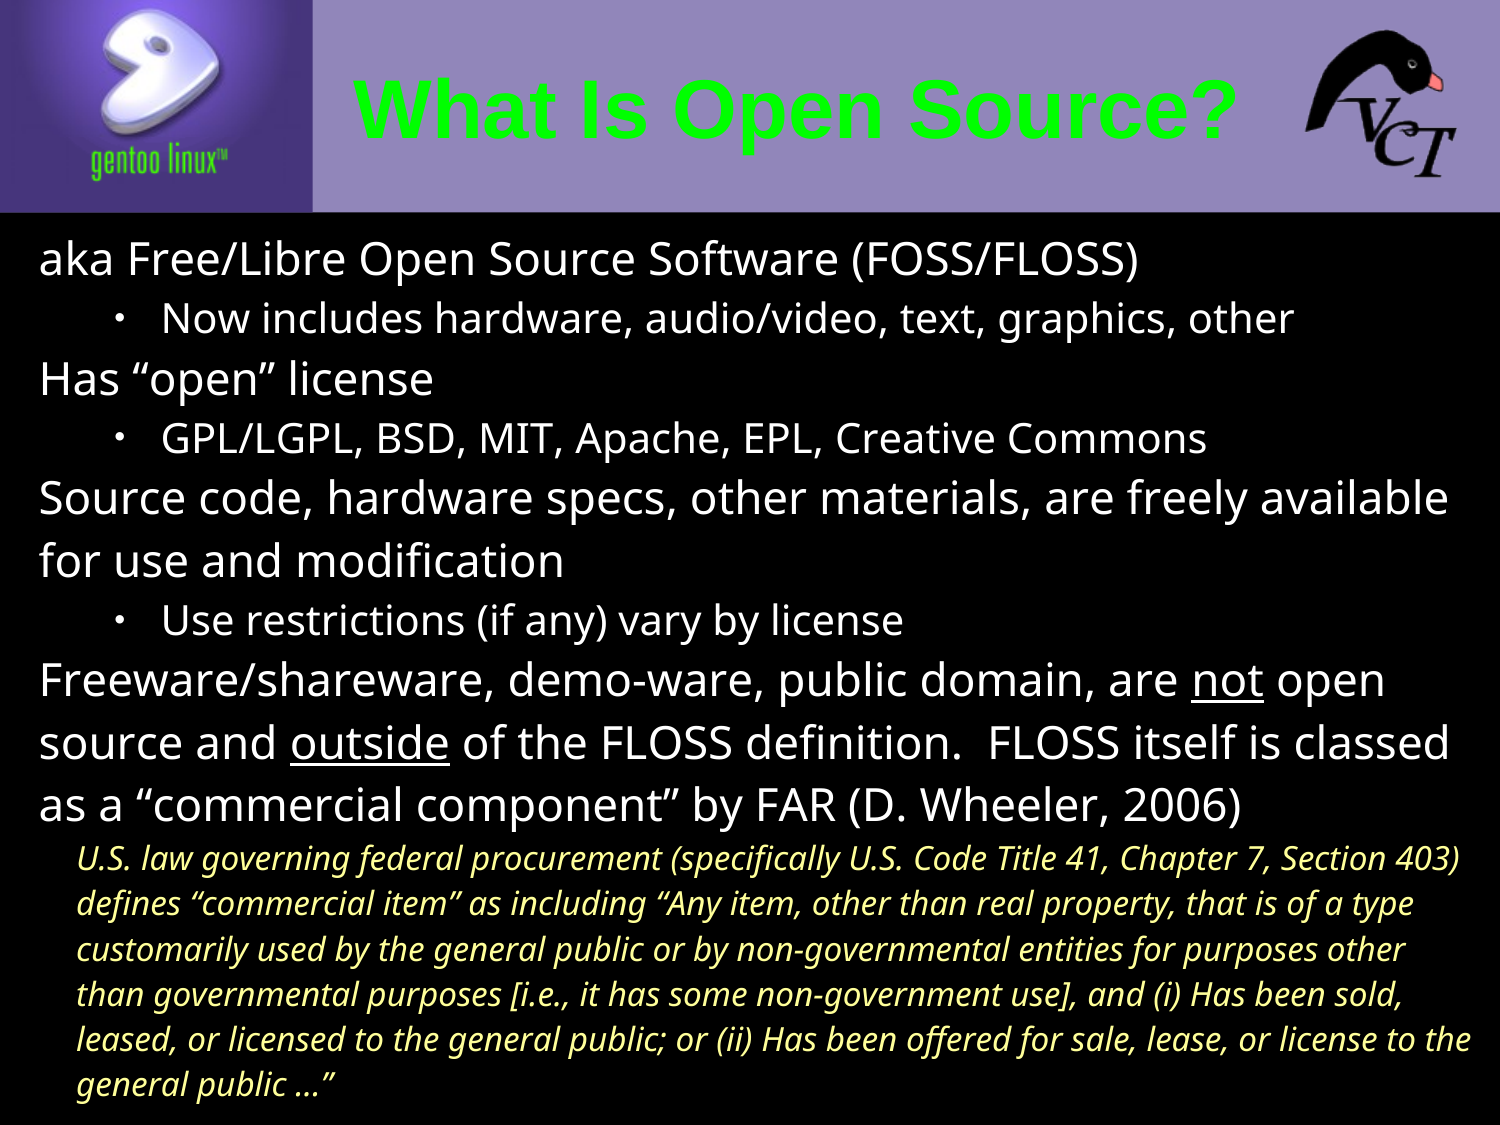

# What Is Open Source?
aka Free/Libre Open Source Software (FOSS/FLOSS)
Now includes hardware, audio/video, text, graphics, other
Has “open” license
GPL/LGPL, BSD, MIT, Apache, EPL, Creative Commons
Source code, hardware specs, other materials, are freely available for use and modification
Use restrictions (if any) vary by license
Freeware/shareware, demo-ware, public domain, are not open source and outside of the FLOSS definition. FLOSS itself is classed as a “commercial component” by FAR (D. Wheeler, 2006)
U.S. law governing federal procurement (specifically U.S. Code Title 41, Chapter 7, Section 403) defines “commercial item” as including “Any item, other than real property, that is of a type customarily used by the general public or by non-governmental entities for purposes other than governmental purposes [i.e., it has some non-government use], and (i) Has been sold, leased, or licensed to the general public; or (ii) Has been offered for sale, lease, or license to the general public ...”